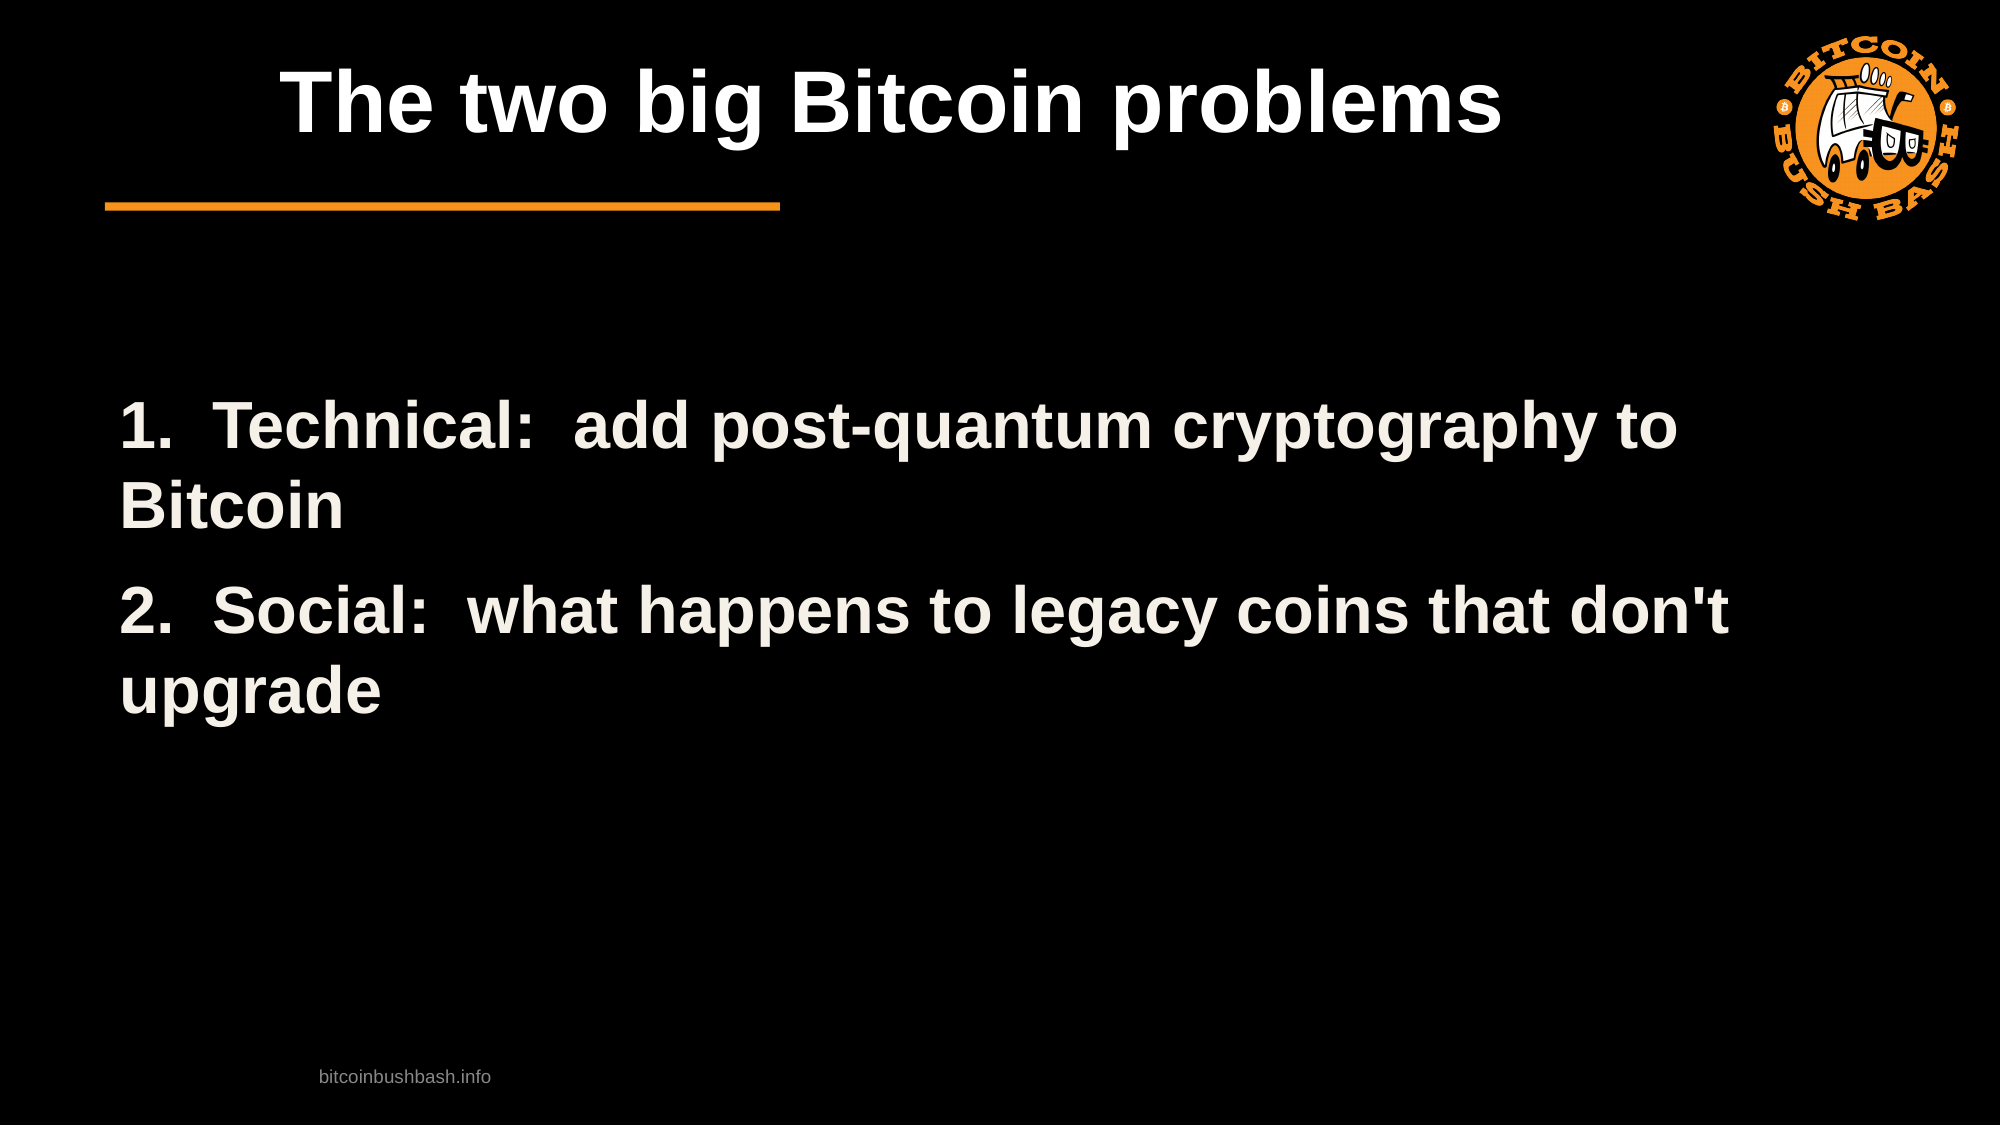

The two big Bitcoin problems
1. Technical: add post-quantum cryptography to Bitcoin
2. Social: what happens to legacy coins that don't upgrade
bitcoinbushbash.info